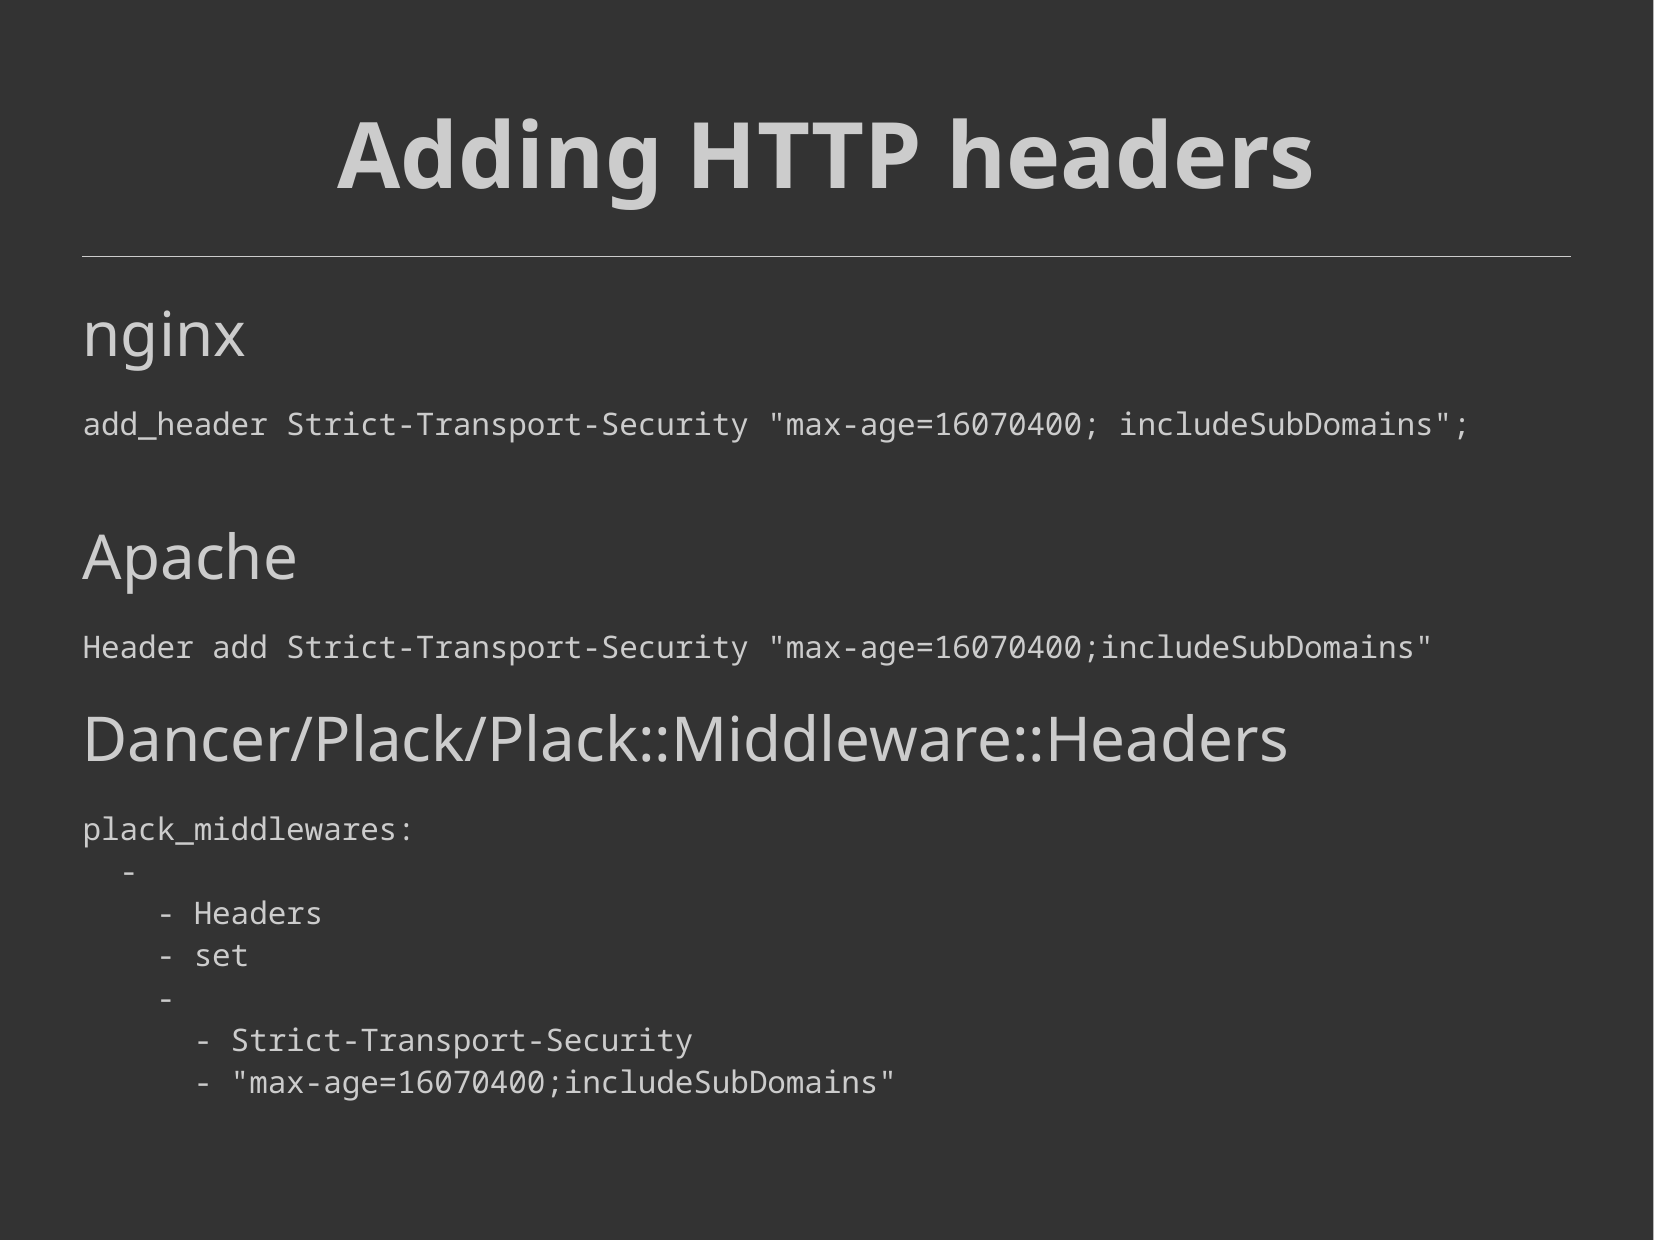

# Adding HTTP headers
nginx
add_header Strict-Transport-Security "max-age=16070400; includeSubDomains";
Apache
Header add Strict-Transport-Security "max-age=16070400;includeSubDomains"
Dancer/Plack/Plack::Middleware::Headers
plack_middlewares:
 -
 - Headers
 - set
 -
 - Strict-Transport-Security
 - "max-age=16070400;includeSubDomains"